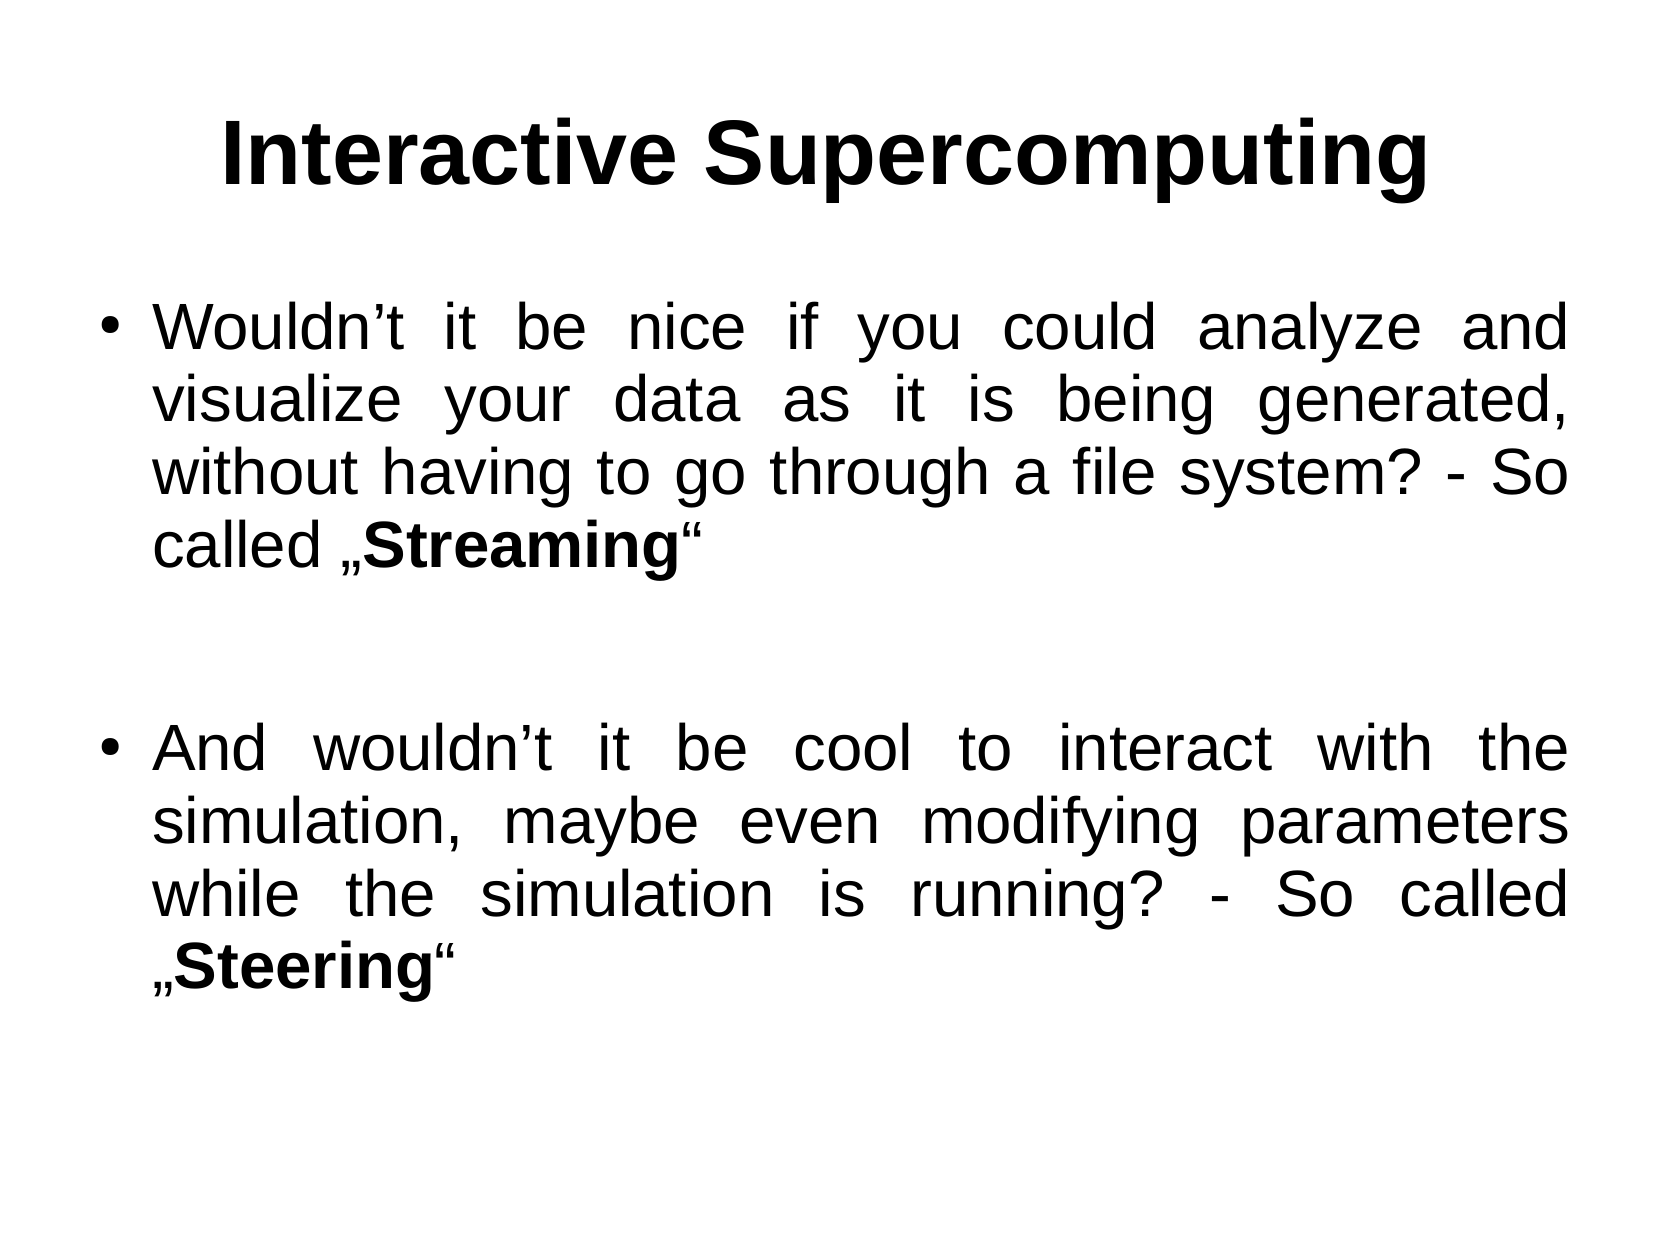

# Interactive Supercomputing
Wouldn’t it be nice if you could analyze and visualize your data as it is being generated, without having to go through a file system? - So called „Streaming“
And wouldn’t it be cool to interact with the simulation, maybe even modifying parameters while the simulation is running? - So called „Steering“